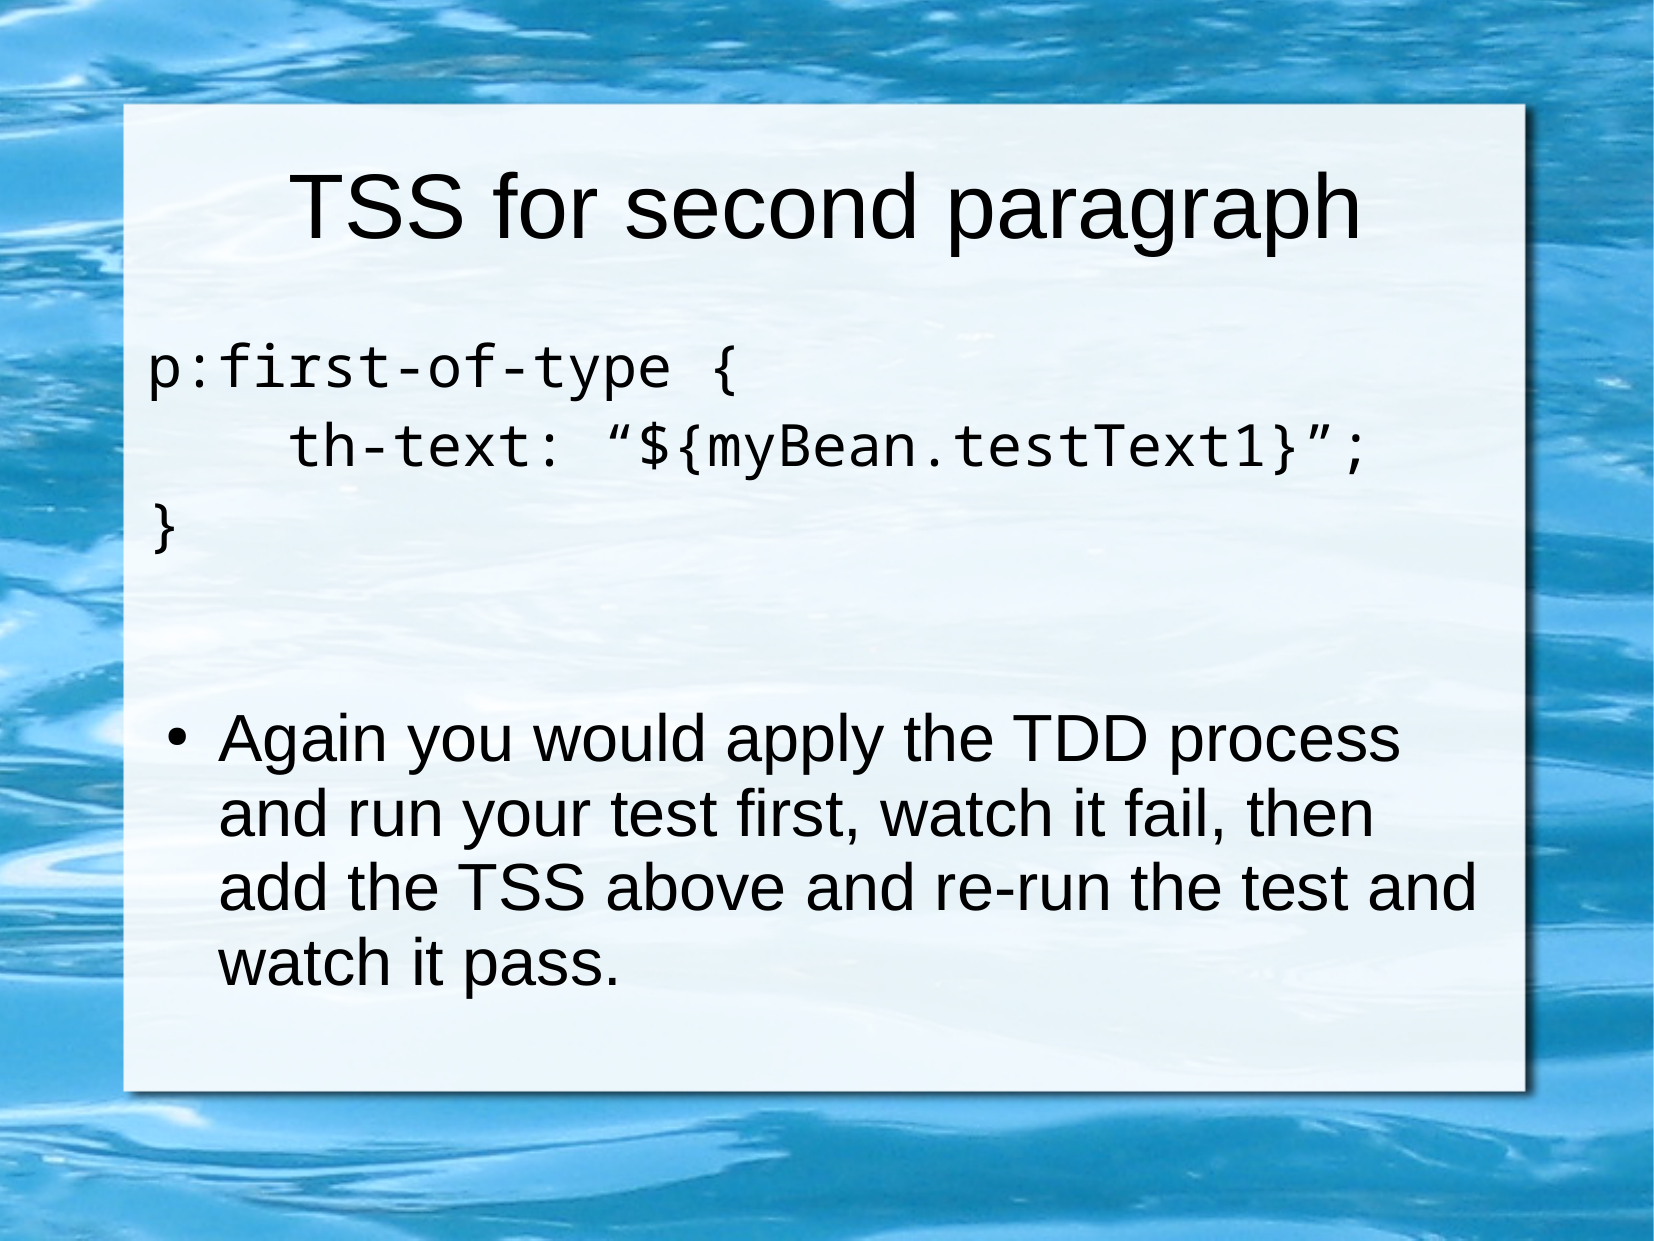

# TSS for second paragraph
p:first-of-type {
 th-text: “${myBean.testText1}”;
}
Again you would apply the TDD process and run your test first, watch it fail, then add the TSS above and re-run the test and watch it pass.